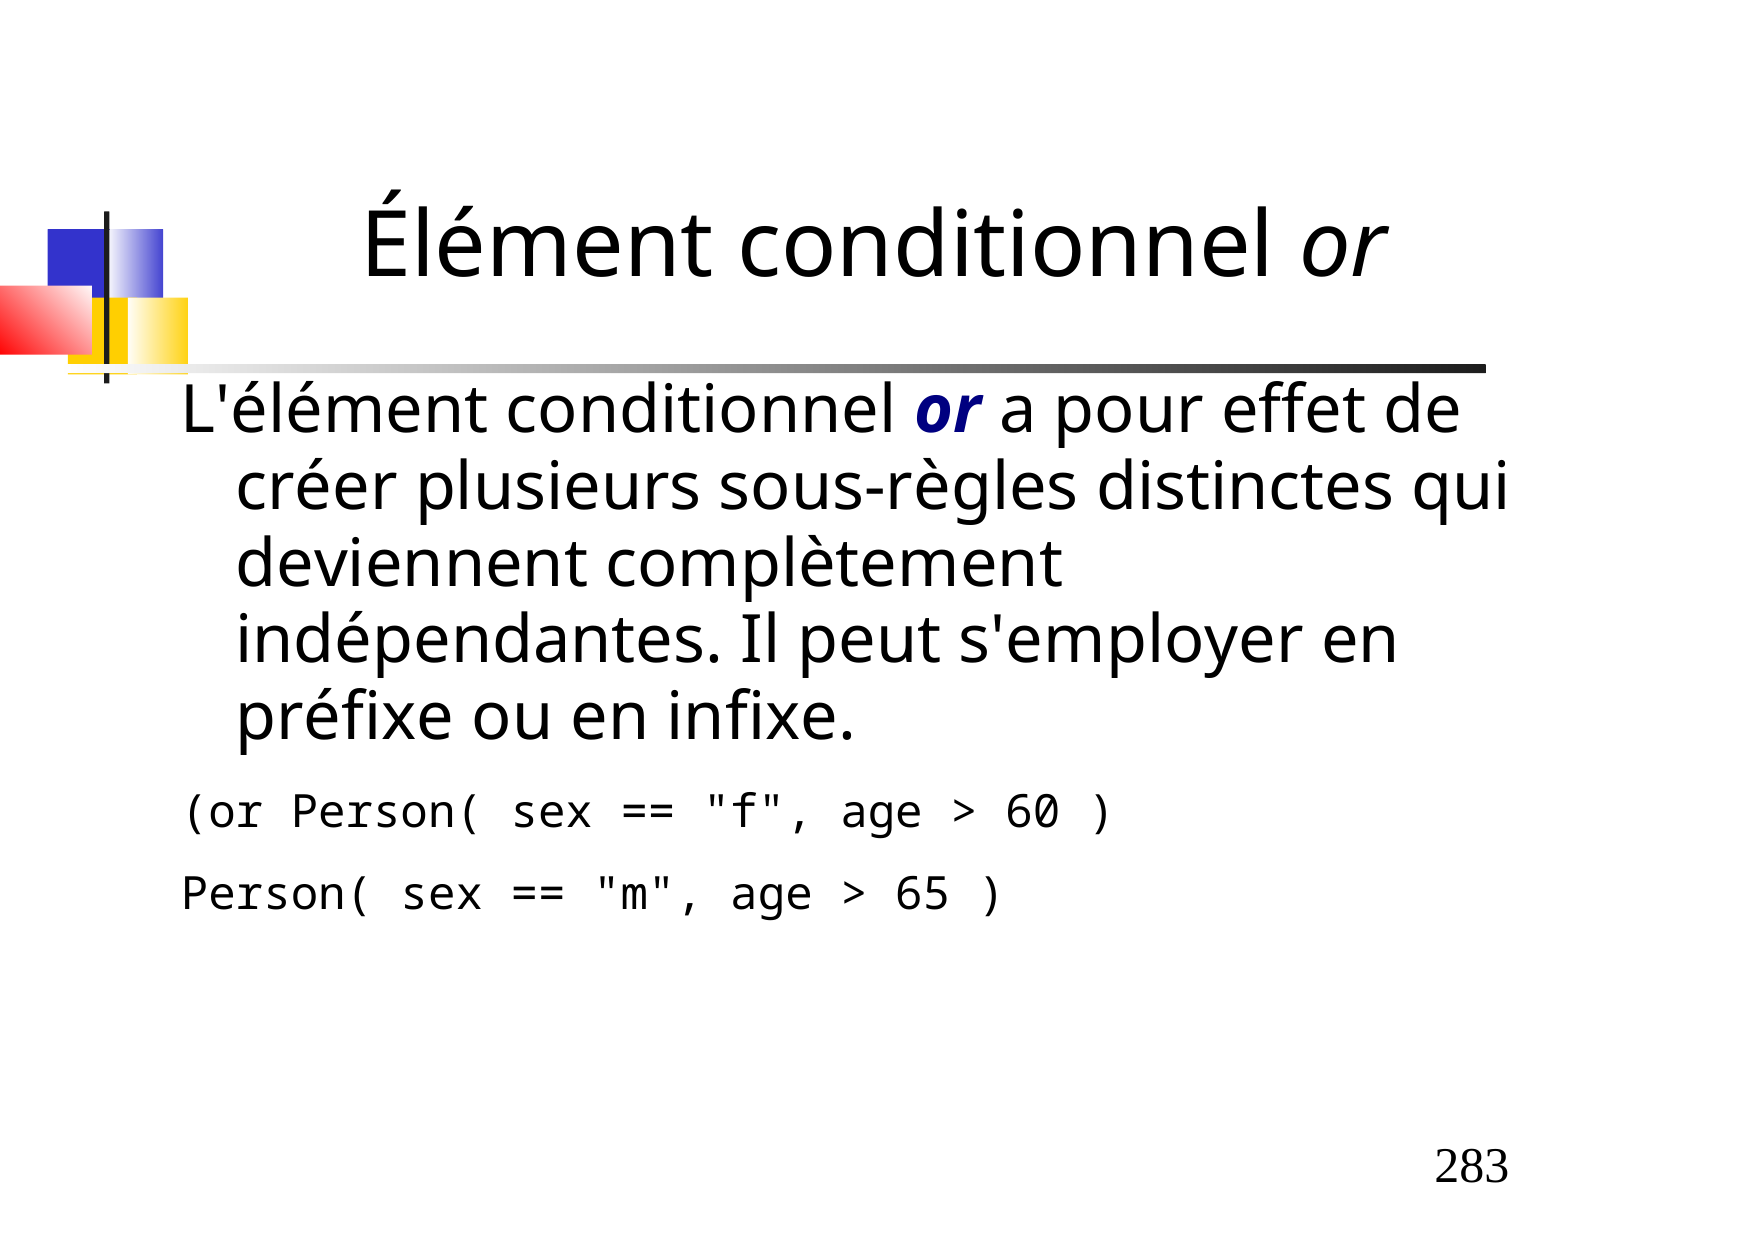

# Élément conditionnel or
L'élément conditionnel or a pour effet de créer plusieurs sous-règles distinctes qui deviennent complètement indépendantes. Il peut s'employer en préfixe ou en infixe.
(or Person( sex == "f", age > 60 )
Person( sex == "m", age > 65 )